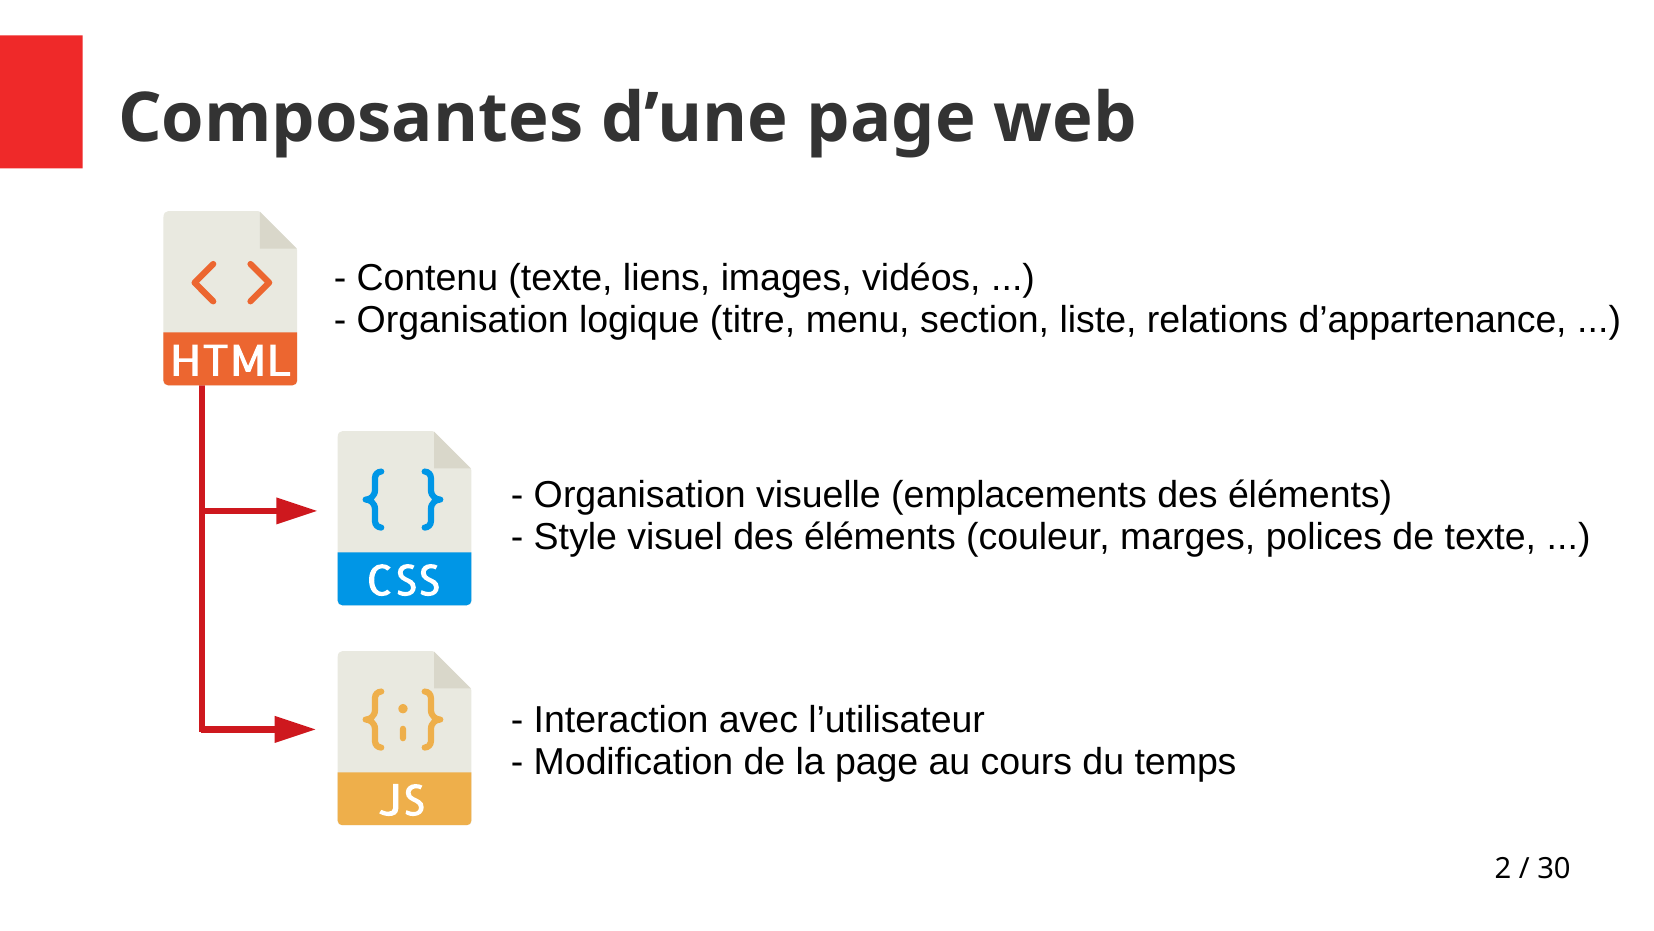

# Composantes d’une page web
- Contenu (texte, liens, images, vidéos, ...)
- Organisation logique (titre, menu, section, liste, relations d’appartenance, ...)
- Organisation visuelle (emplacements des éléments)
- Style visuel des éléments (couleur, marges, polices de texte, ...)
- Interaction avec l’utilisateur
- Modification de la page au cours du temps
2